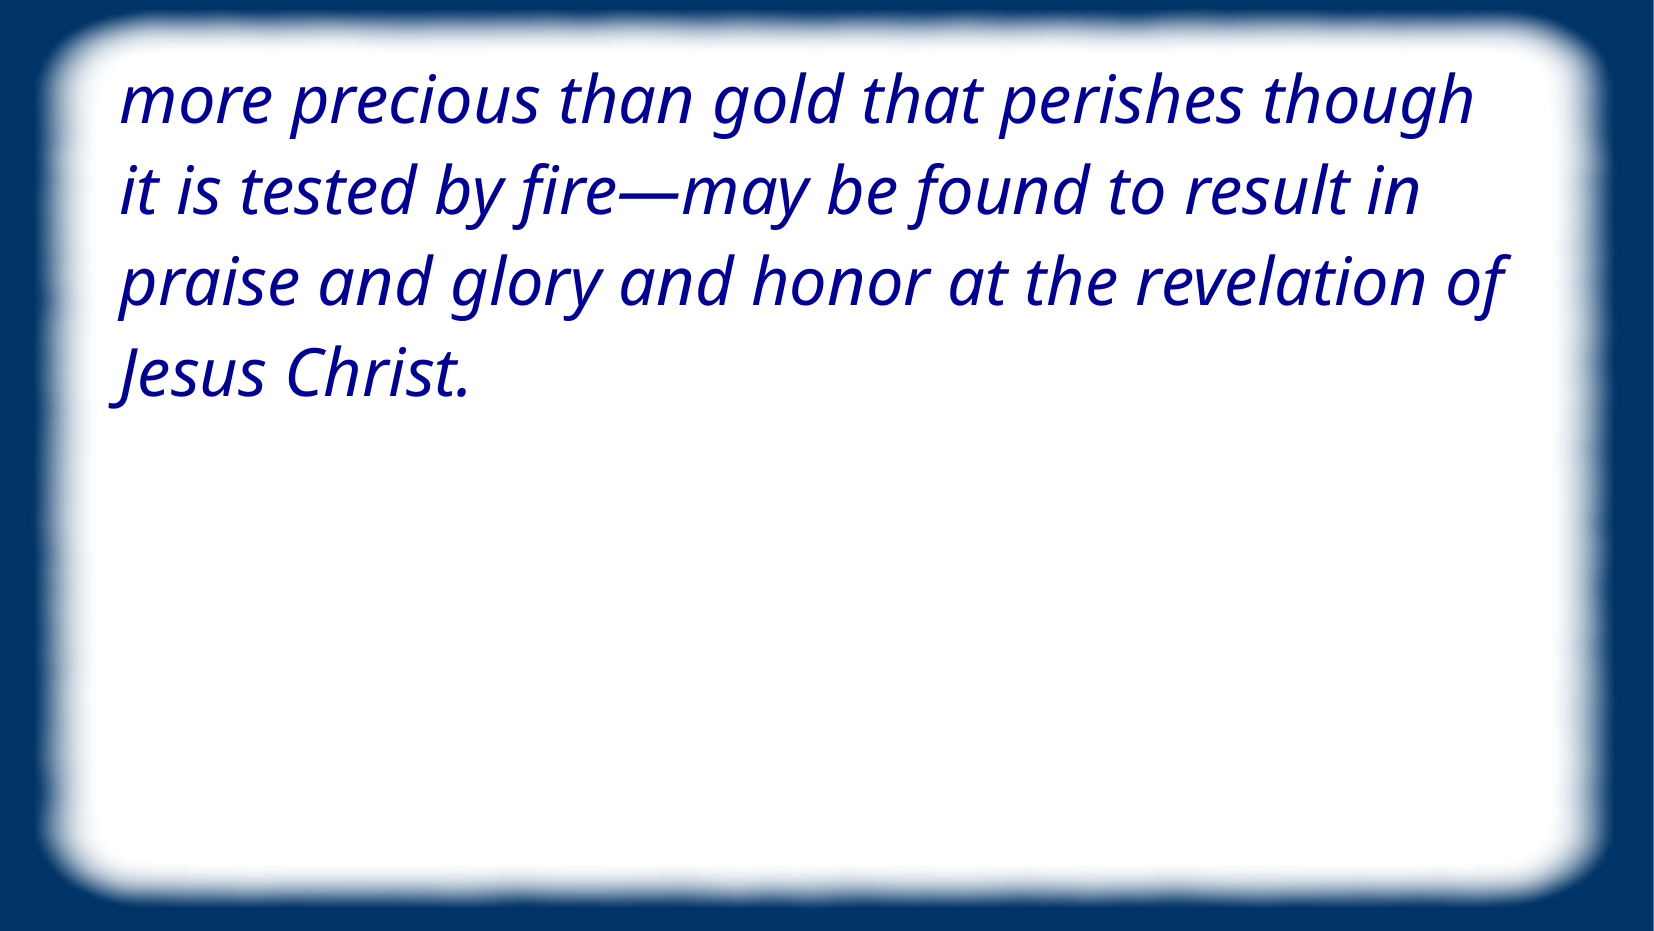

more precious than gold that perishes though it is tested by fire—may be found to result in praise and glory and honor at the revelation of Jesus Christ.